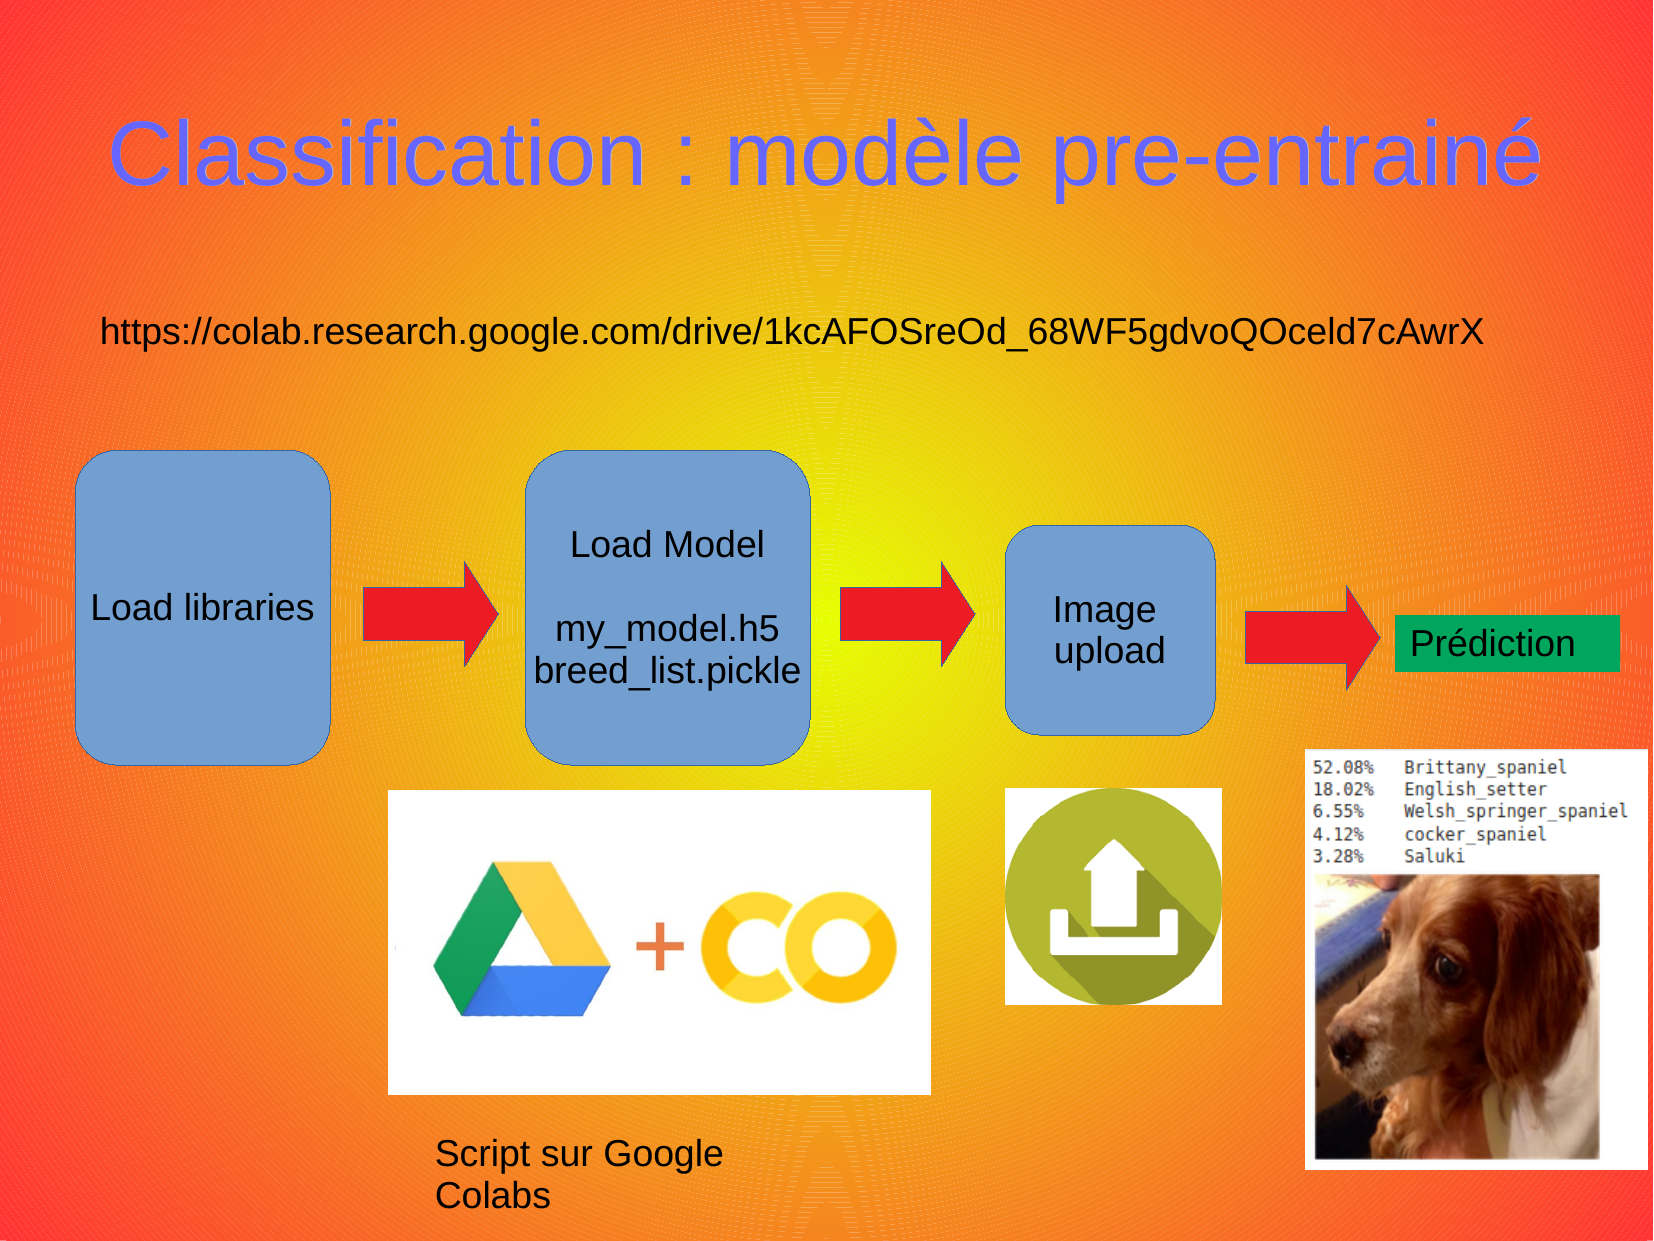

# Classification : modèle pre-entrainé
https://colab.research.google.com/drive/1kcAFOSreOd_68WF5gdvoQOceld7cAwrX
Load Model
my_model.h5
breed_list.pickle
Load libraries
Image
upload
Prédiction
Script sur Google Colabs